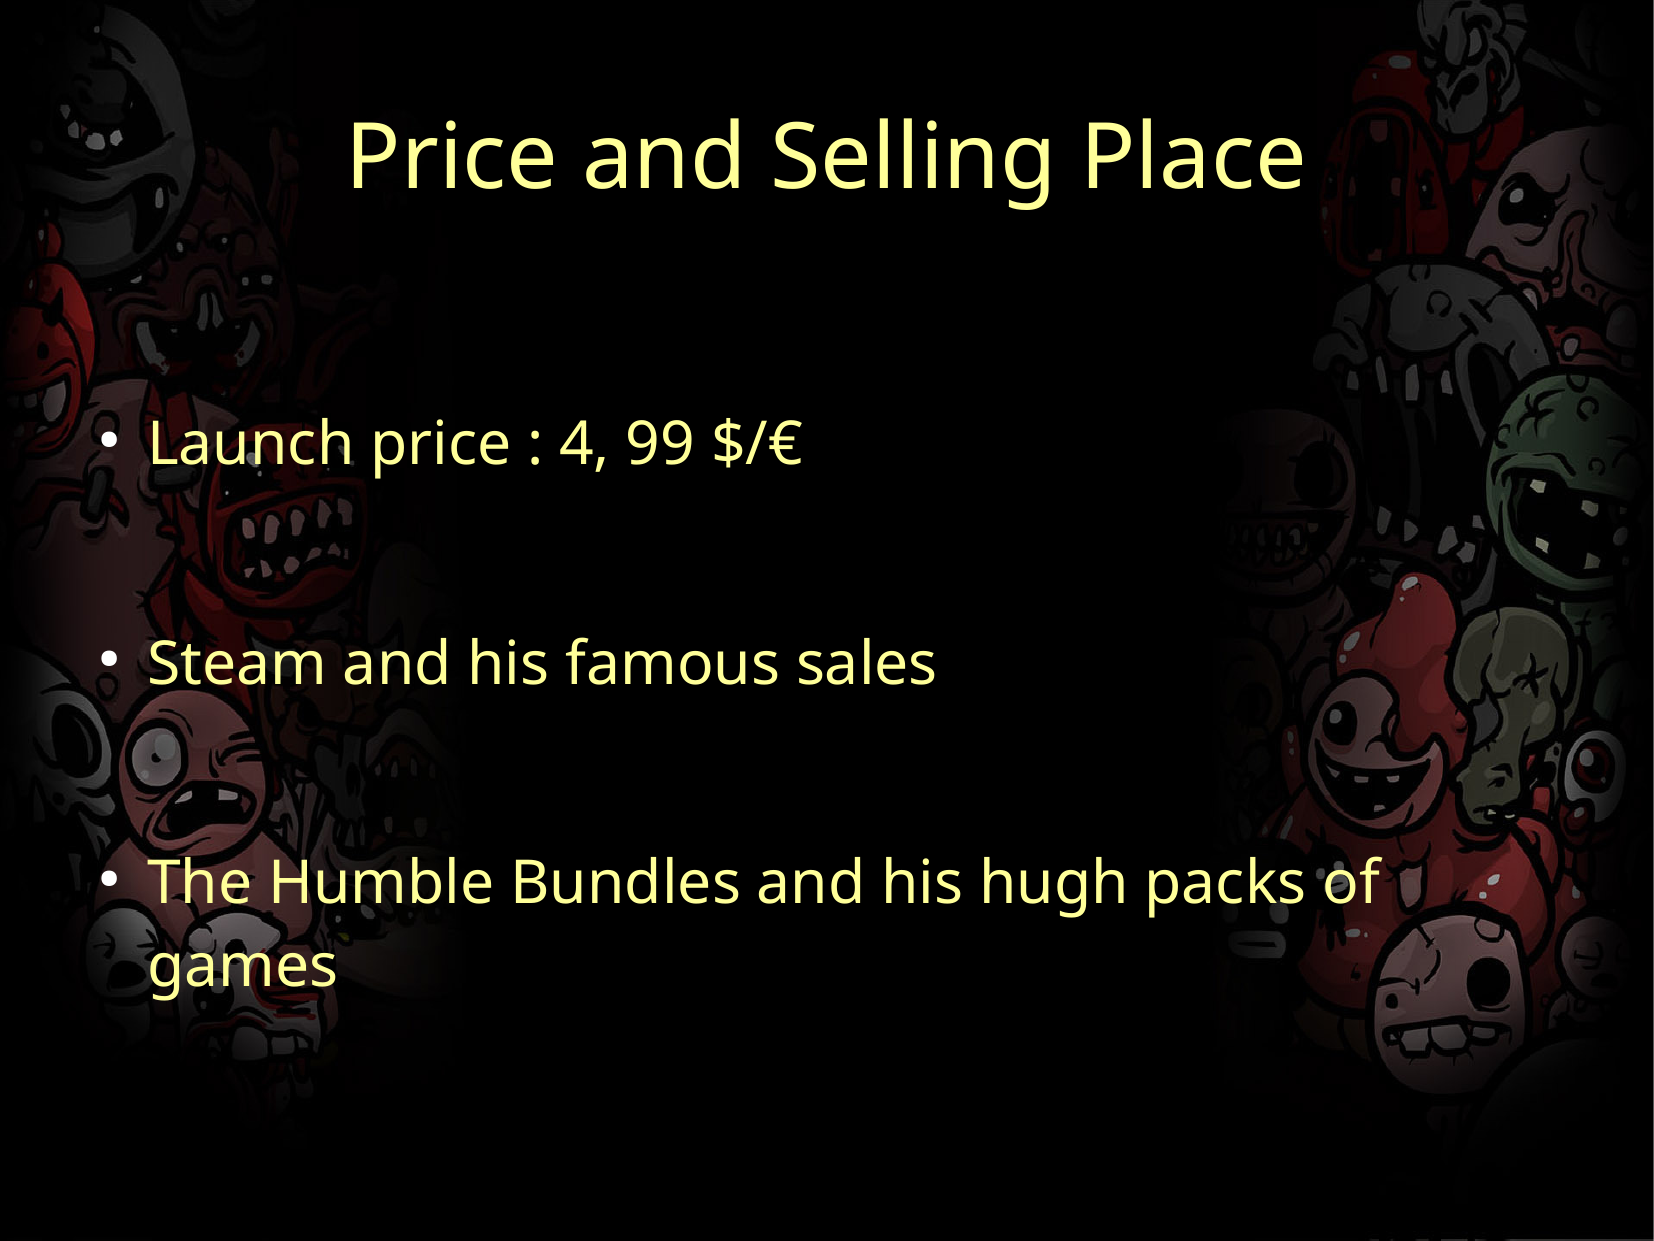

# Price and Selling Place
Launch price : 4, 99 $/€
Steam and his famous sales
The Humble Bundles and his hugh packs of games